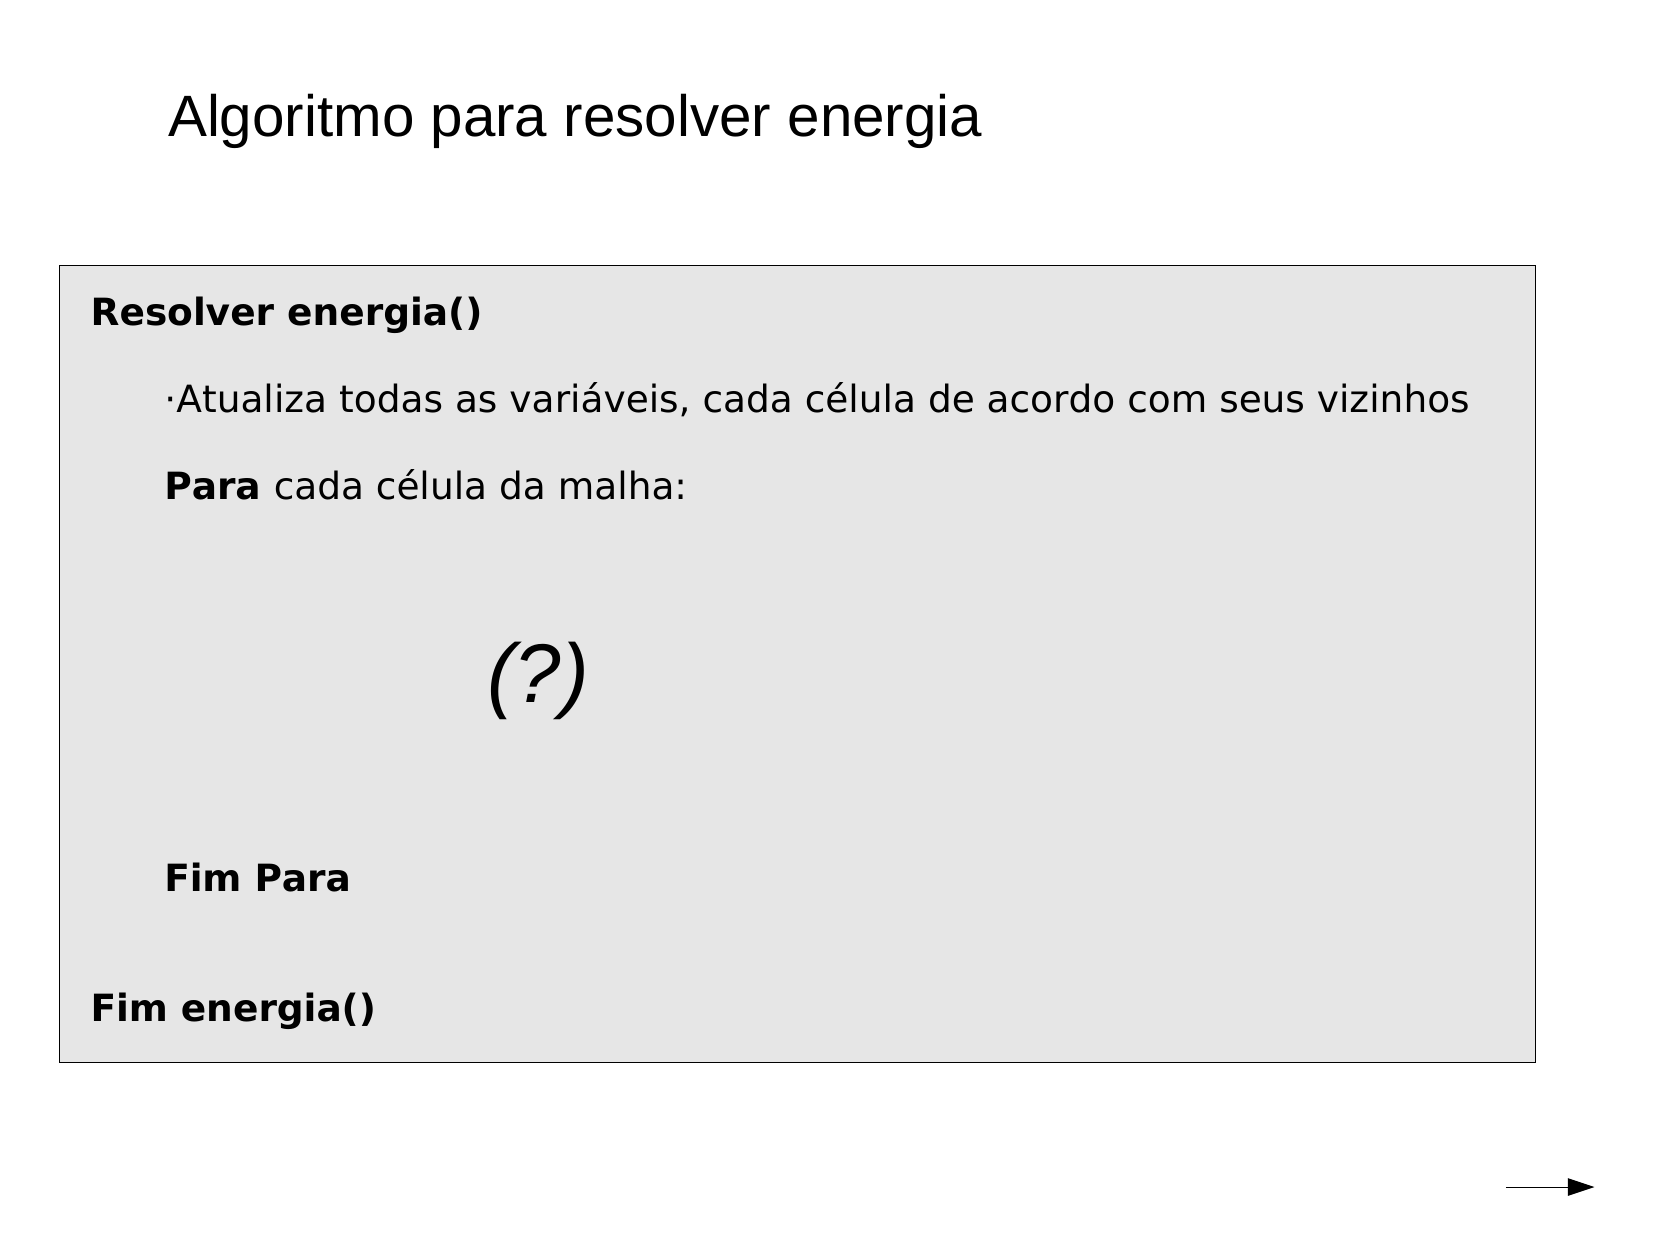

Algoritmo para resolver energia
Resolver energia()
	·Atualiza todas as variáveis, cada célula de acordo com seus vizinhos
	Para cada célula da malha:
	Fim Para
Fim energia()
(?)